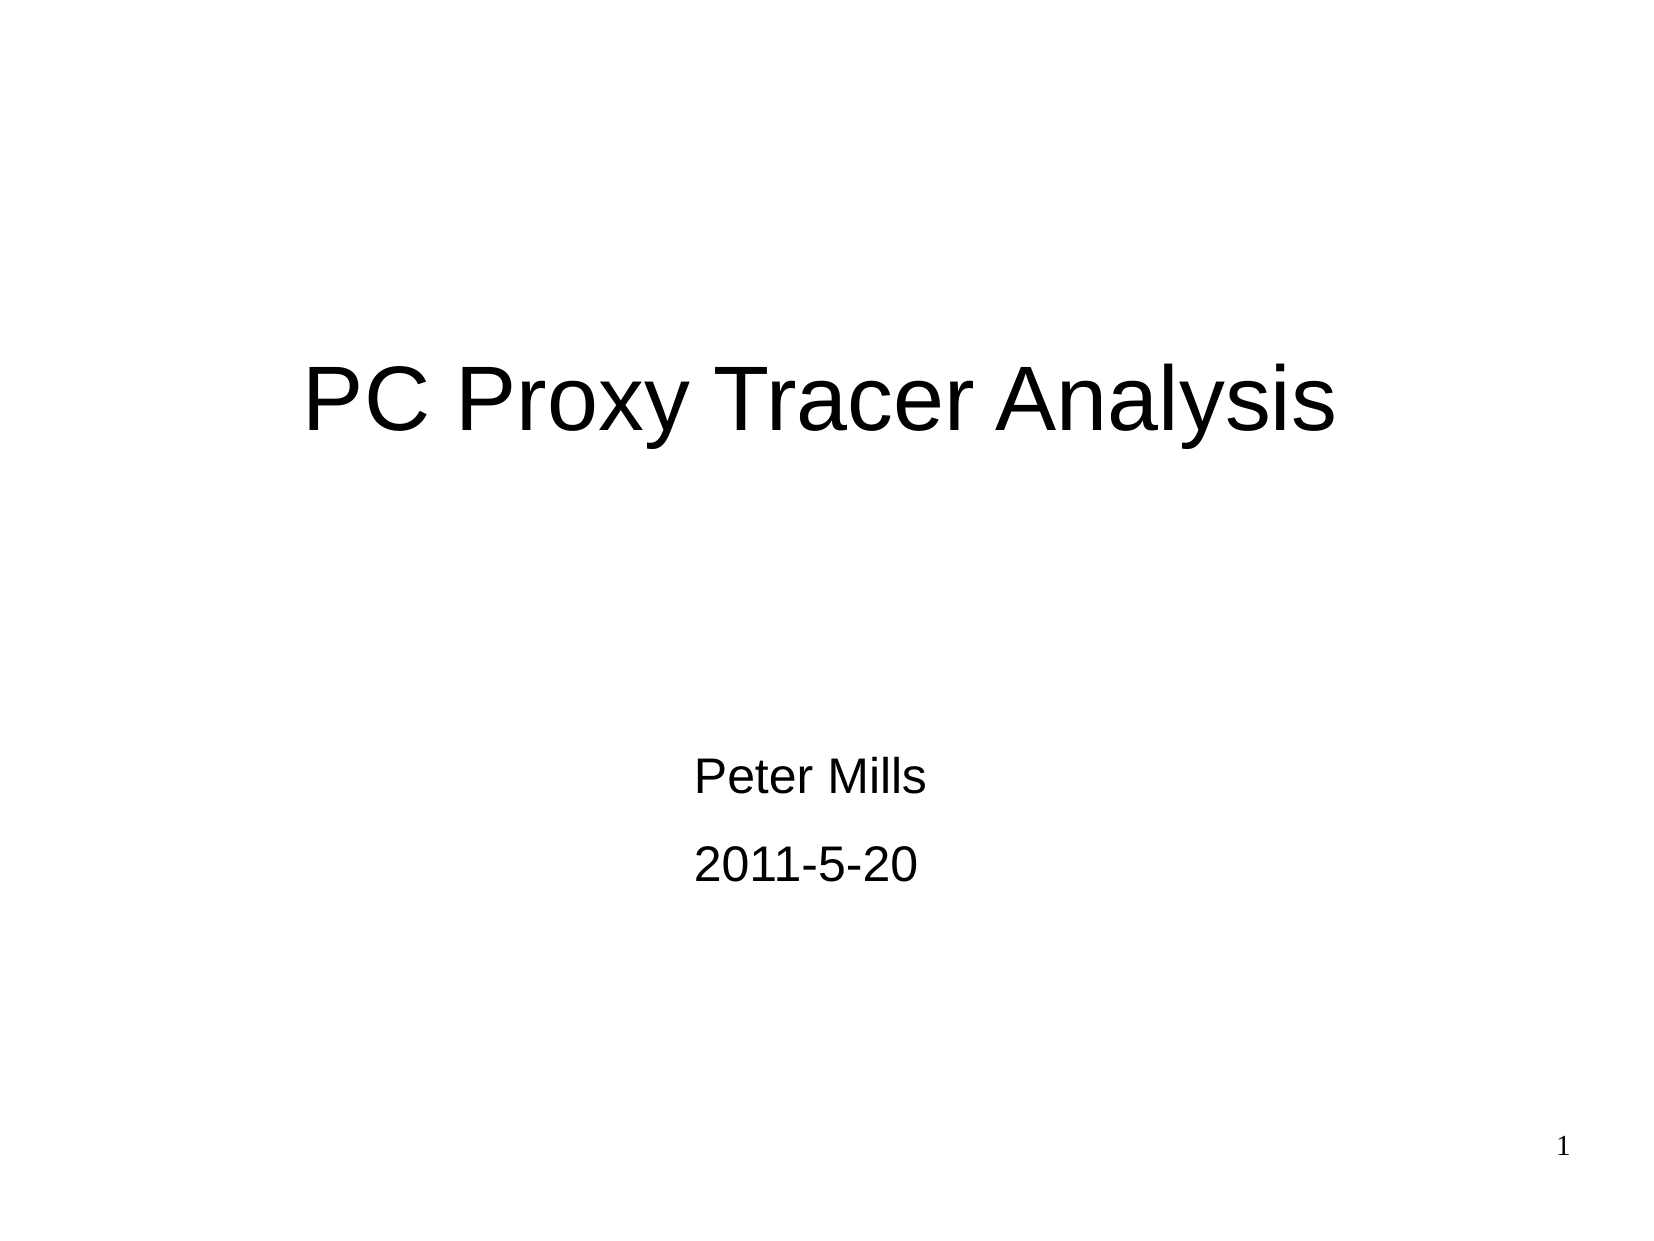

# PC Proxy Tracer Analysis
Peter Mills
2011-5-20
1